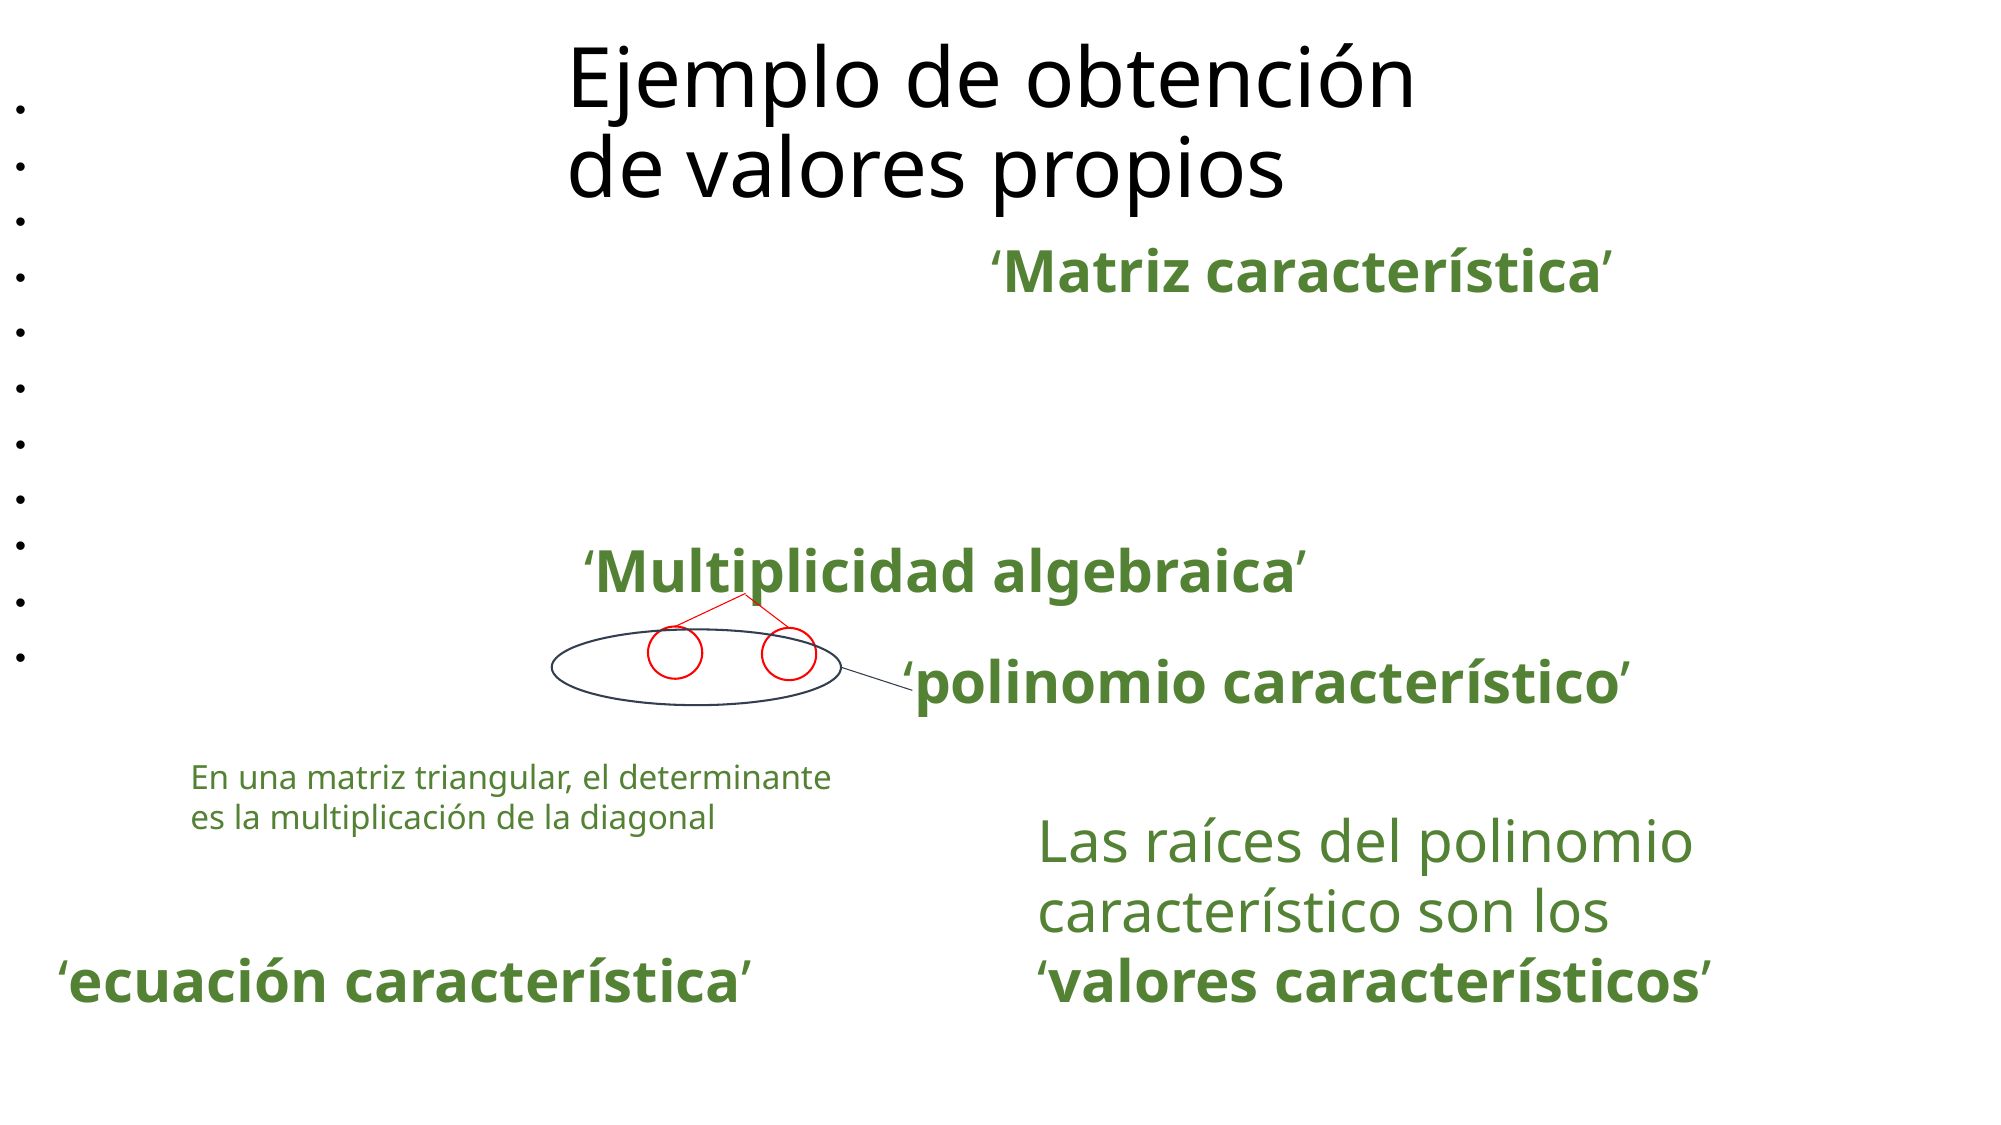

# Ejemplo de obtención de valores propios
‘Matriz característica’
‘Multiplicidad algebraica’
‘polinomio característico’
En una matriz triangular, el determinante
es la multiplicación de la diagonal
Las raíces del polinomio
característico son los
‘valores característicos’
‘ecuación característica’